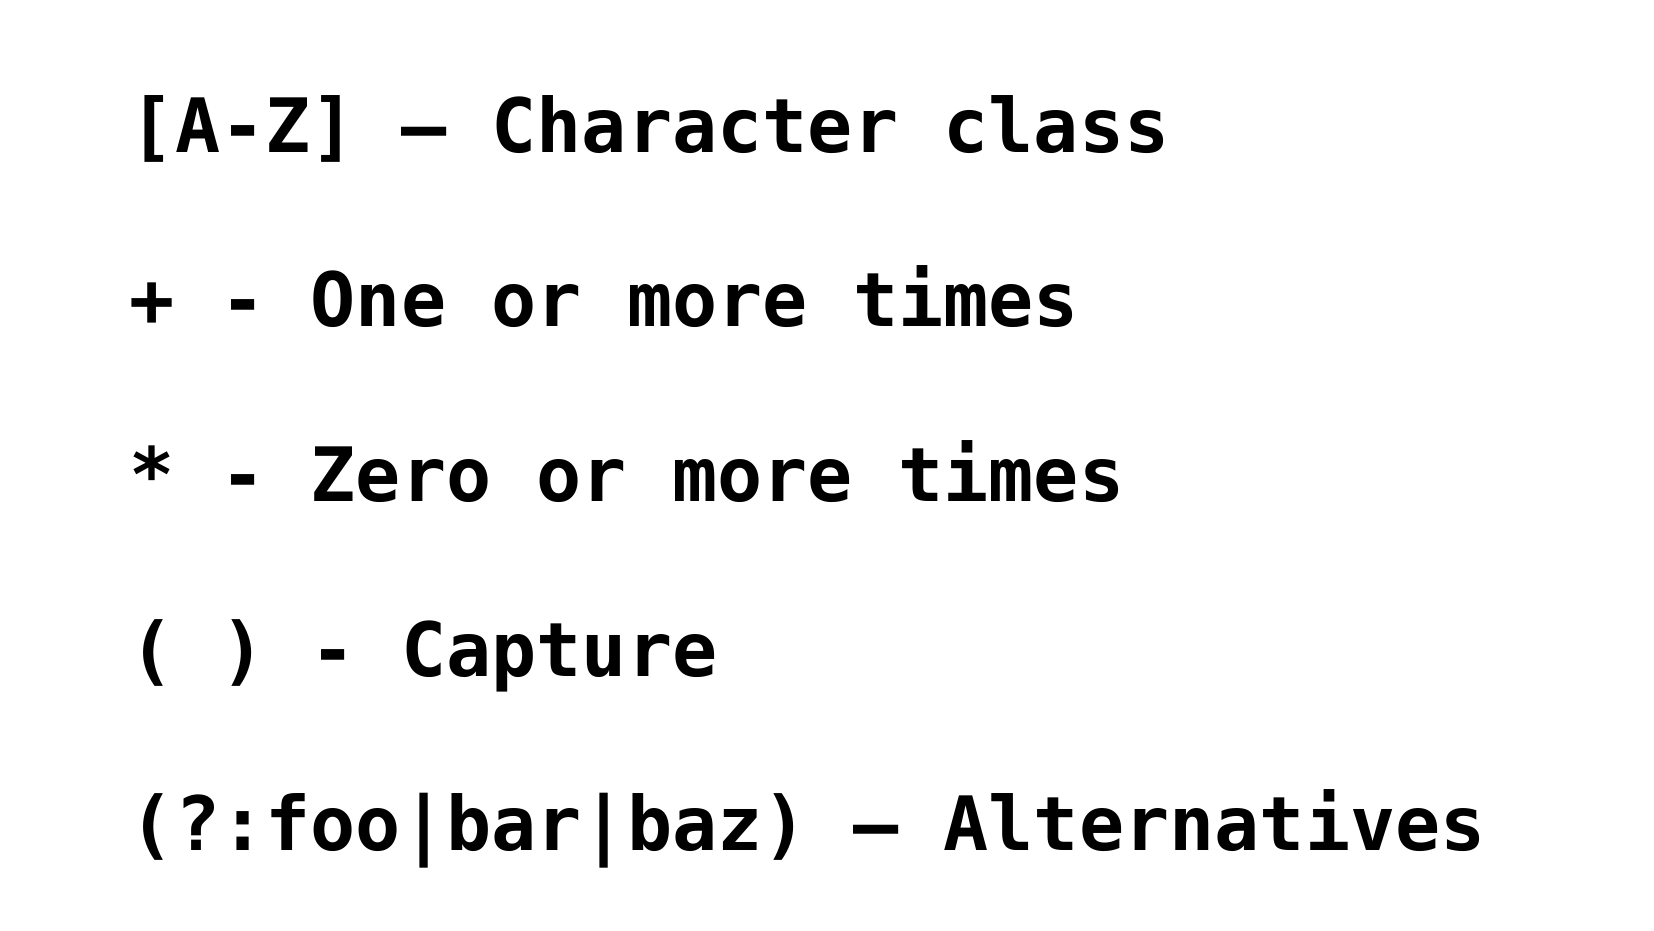

# [A-Z] – Character class
+ - One or more times
* - Zero or more times
( ) - Capture
(?:foo|bar|baz) – Alternatives